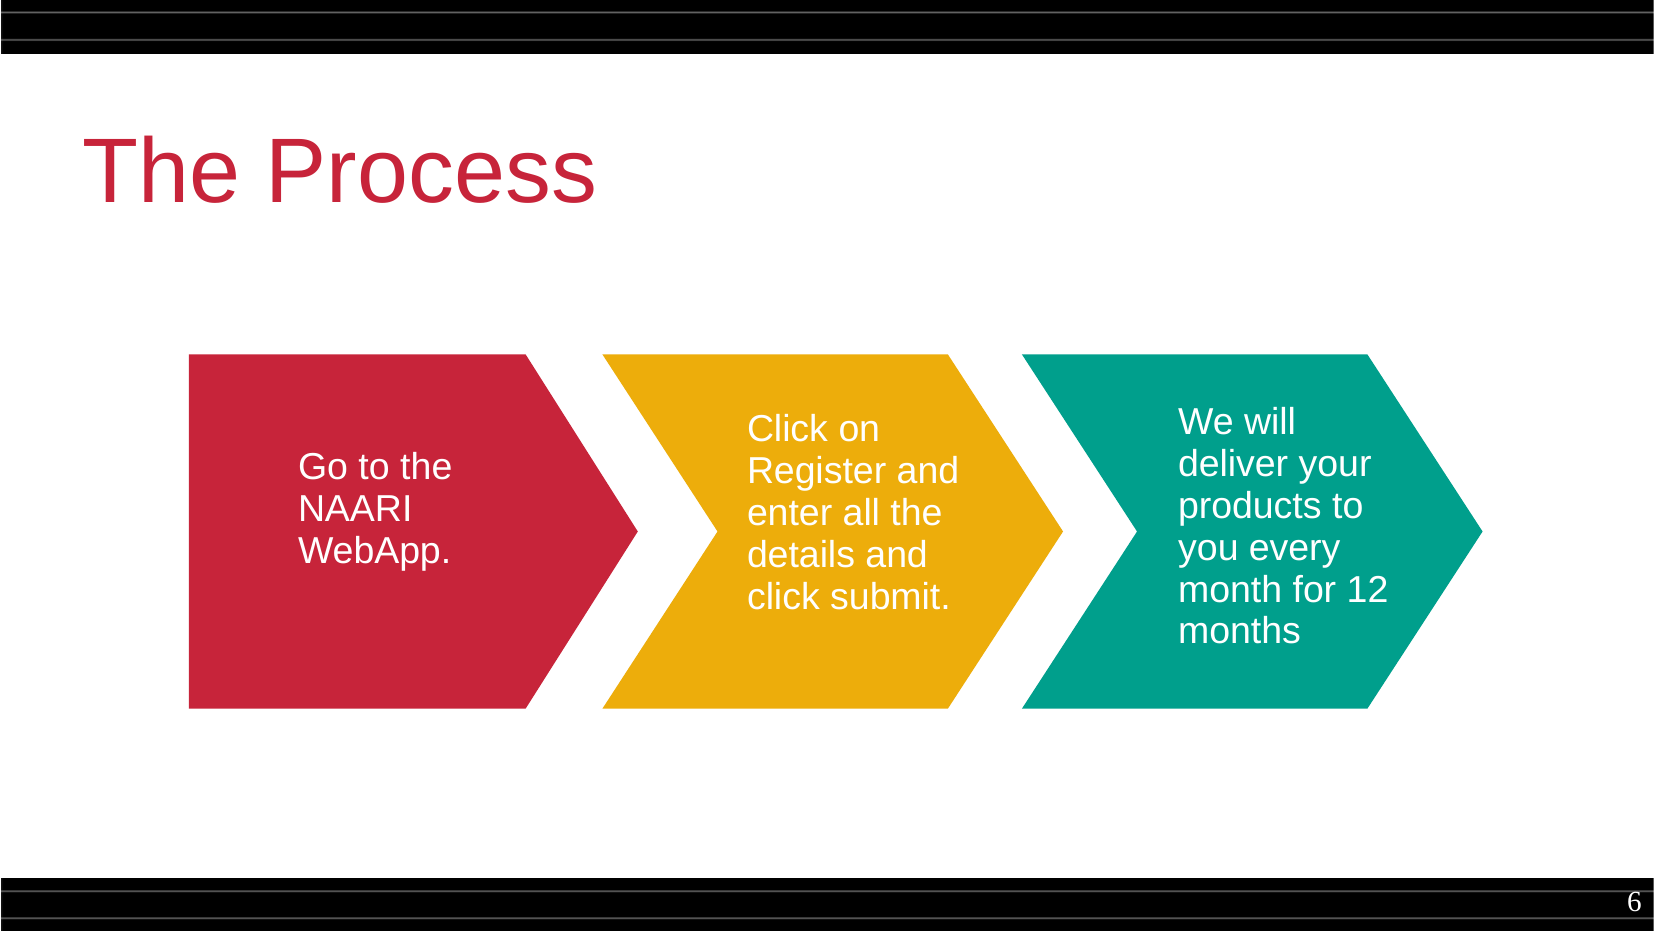

# The Process
We will deliver your products to you every month for 12 months
Click on Register and enter all the details and click submit.
Go to the NAARI WebApp.